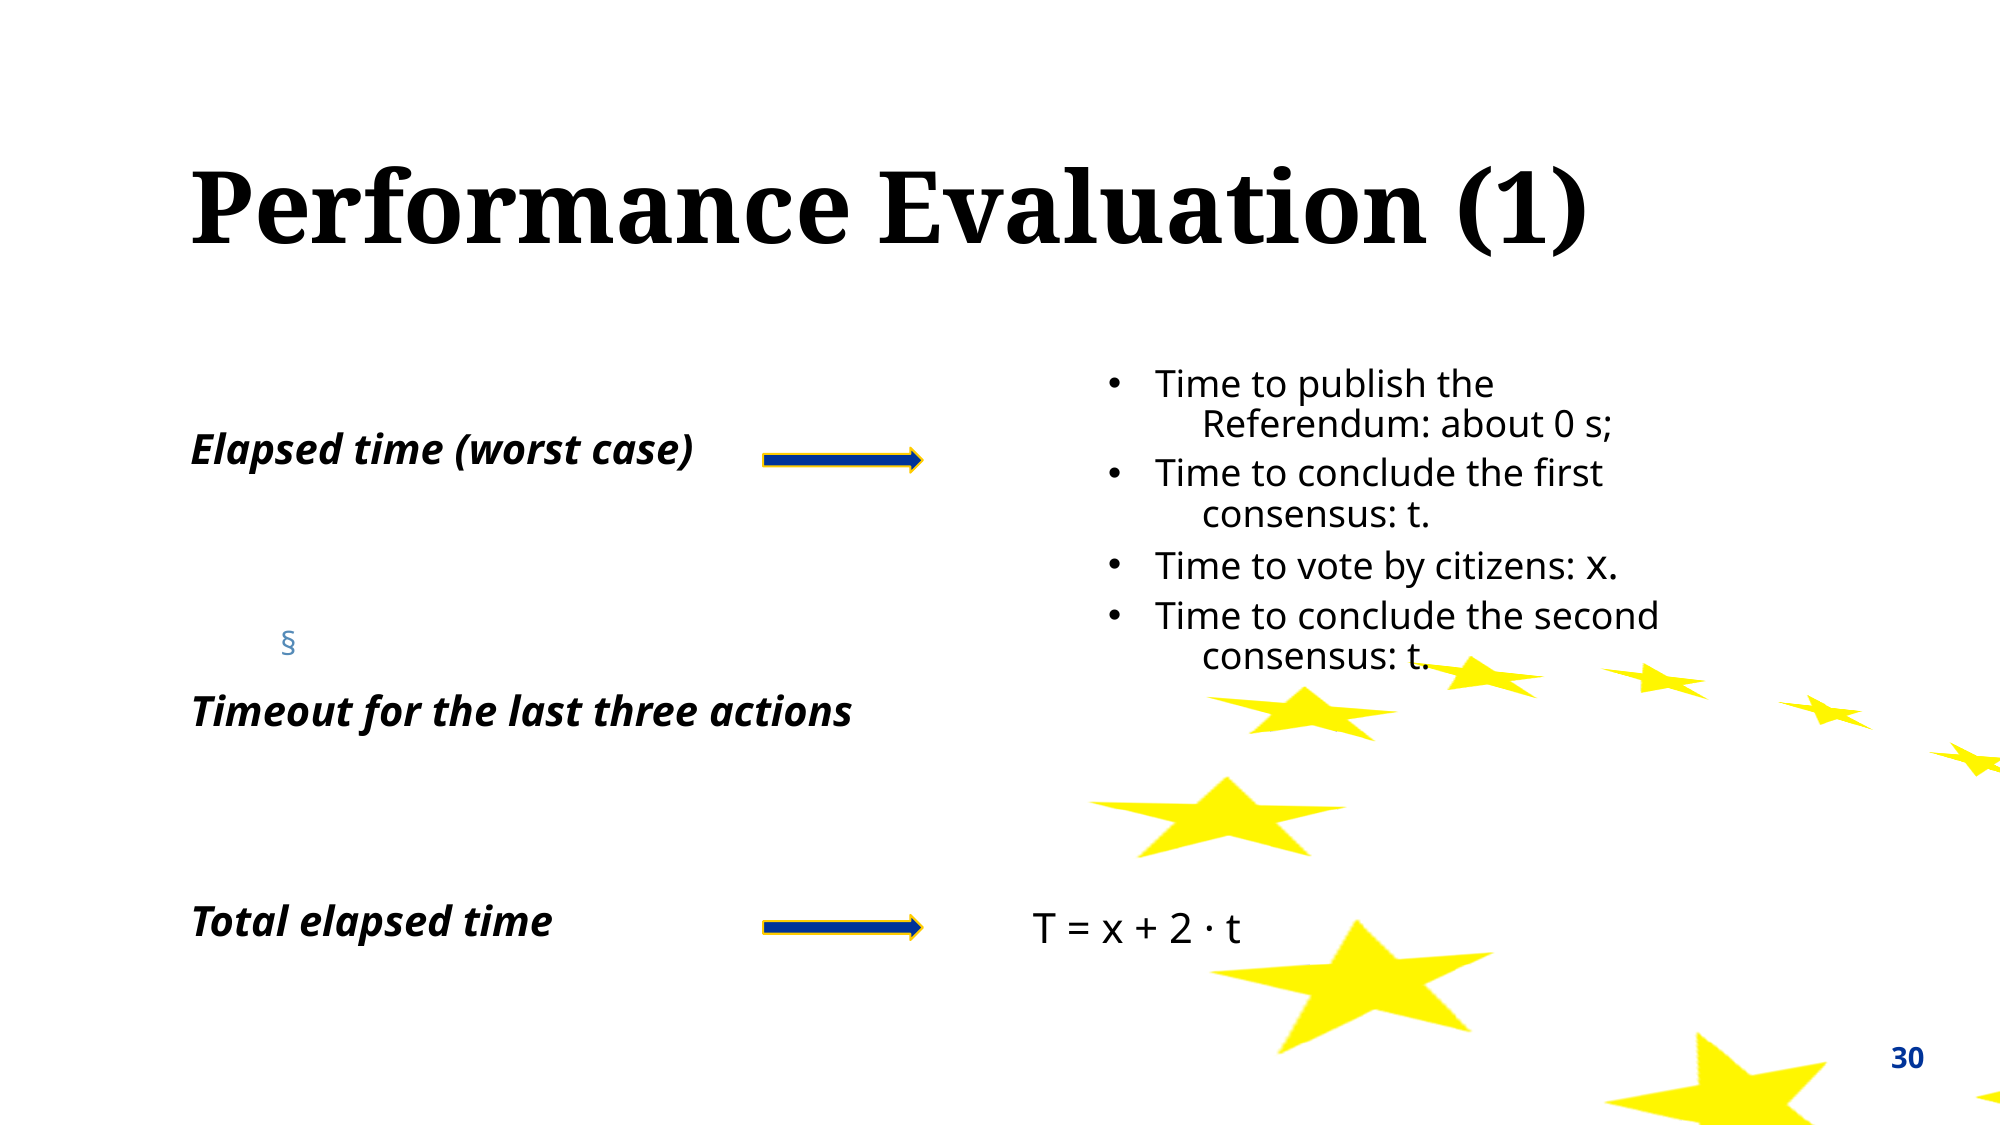

# Performance Evaluation (1)
Elapsed time (worst case)
Timeout for the last three actions
Total elapsed time
Time to publish the Referendum: about 0 s;
Time to conclude the first consensus: t.
Time to vote by citizens: x.
Time to conclude the second consensus: t.
T = x + 2 · t